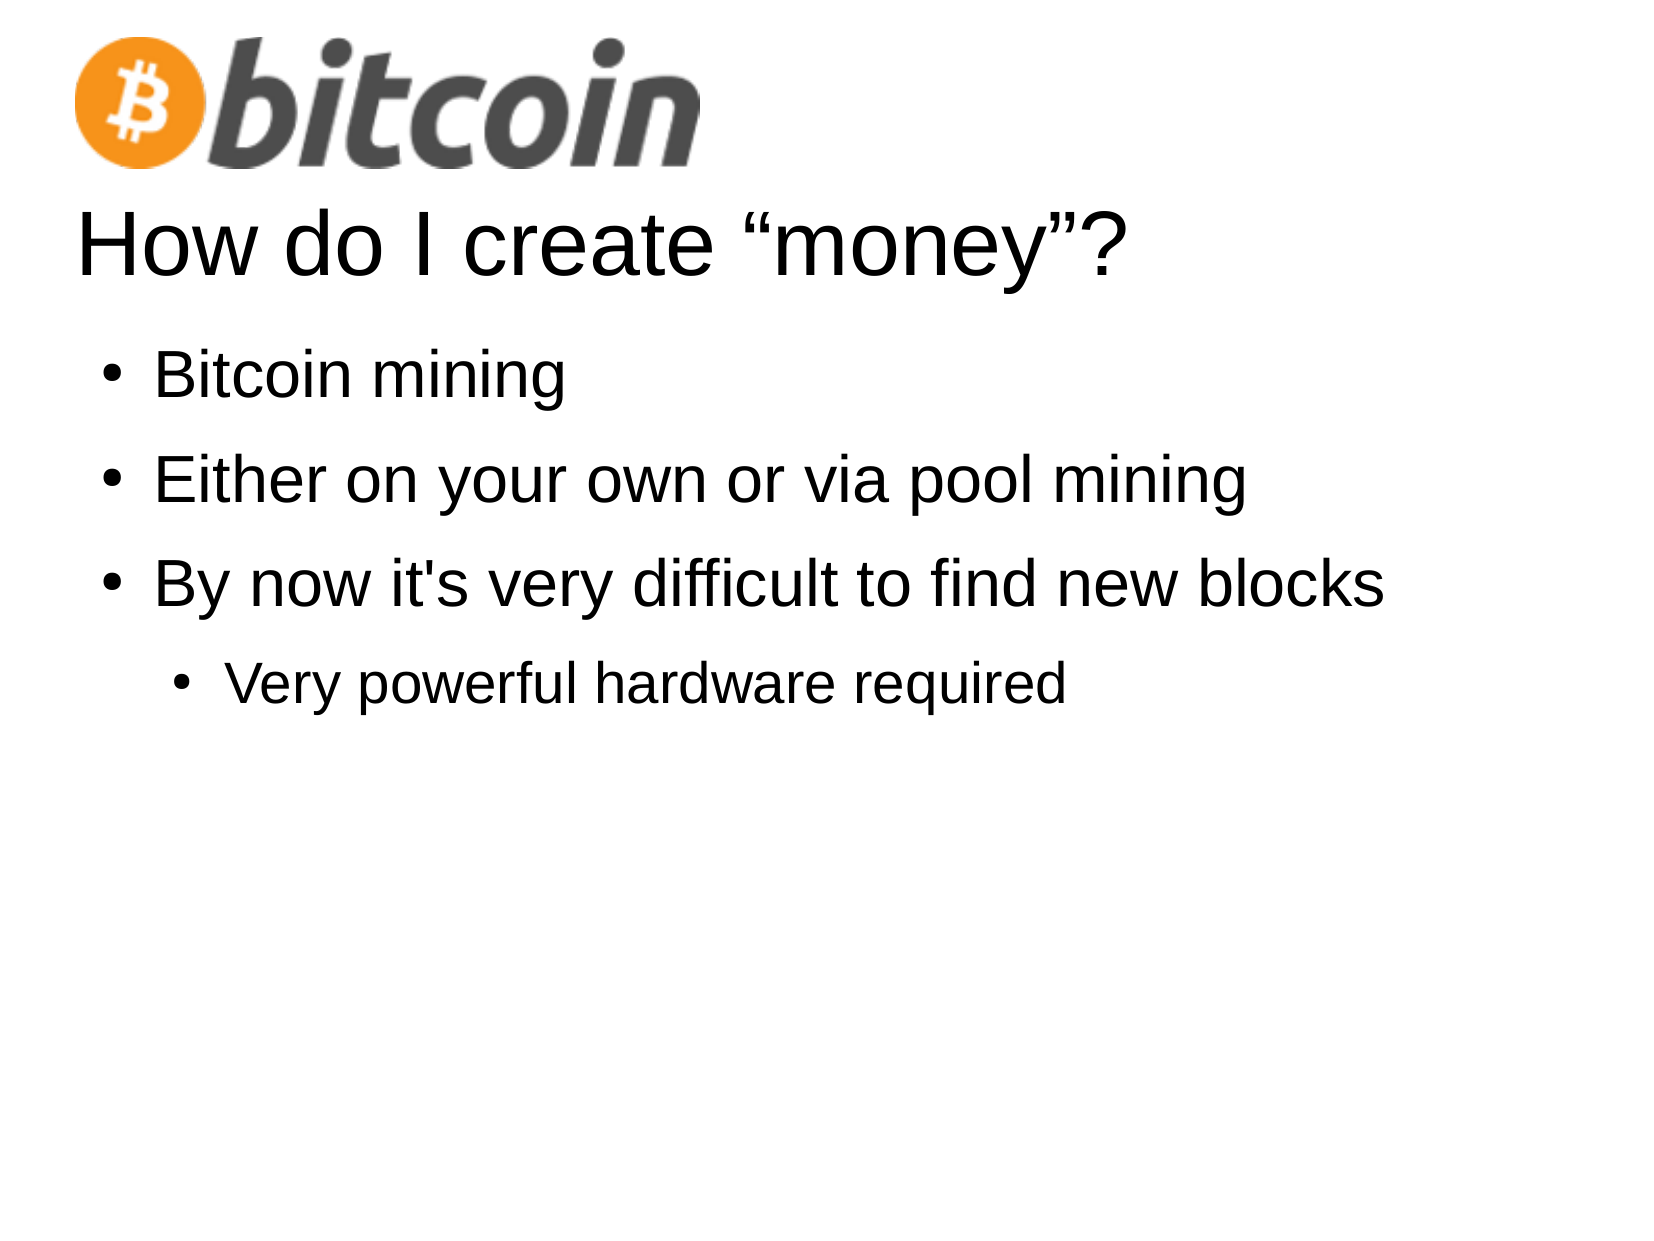

# How do I create “money”?
Bitcoin mining
Either on your own or via pool mining
By now it's very difficult to find new blocks
Very powerful hardware required